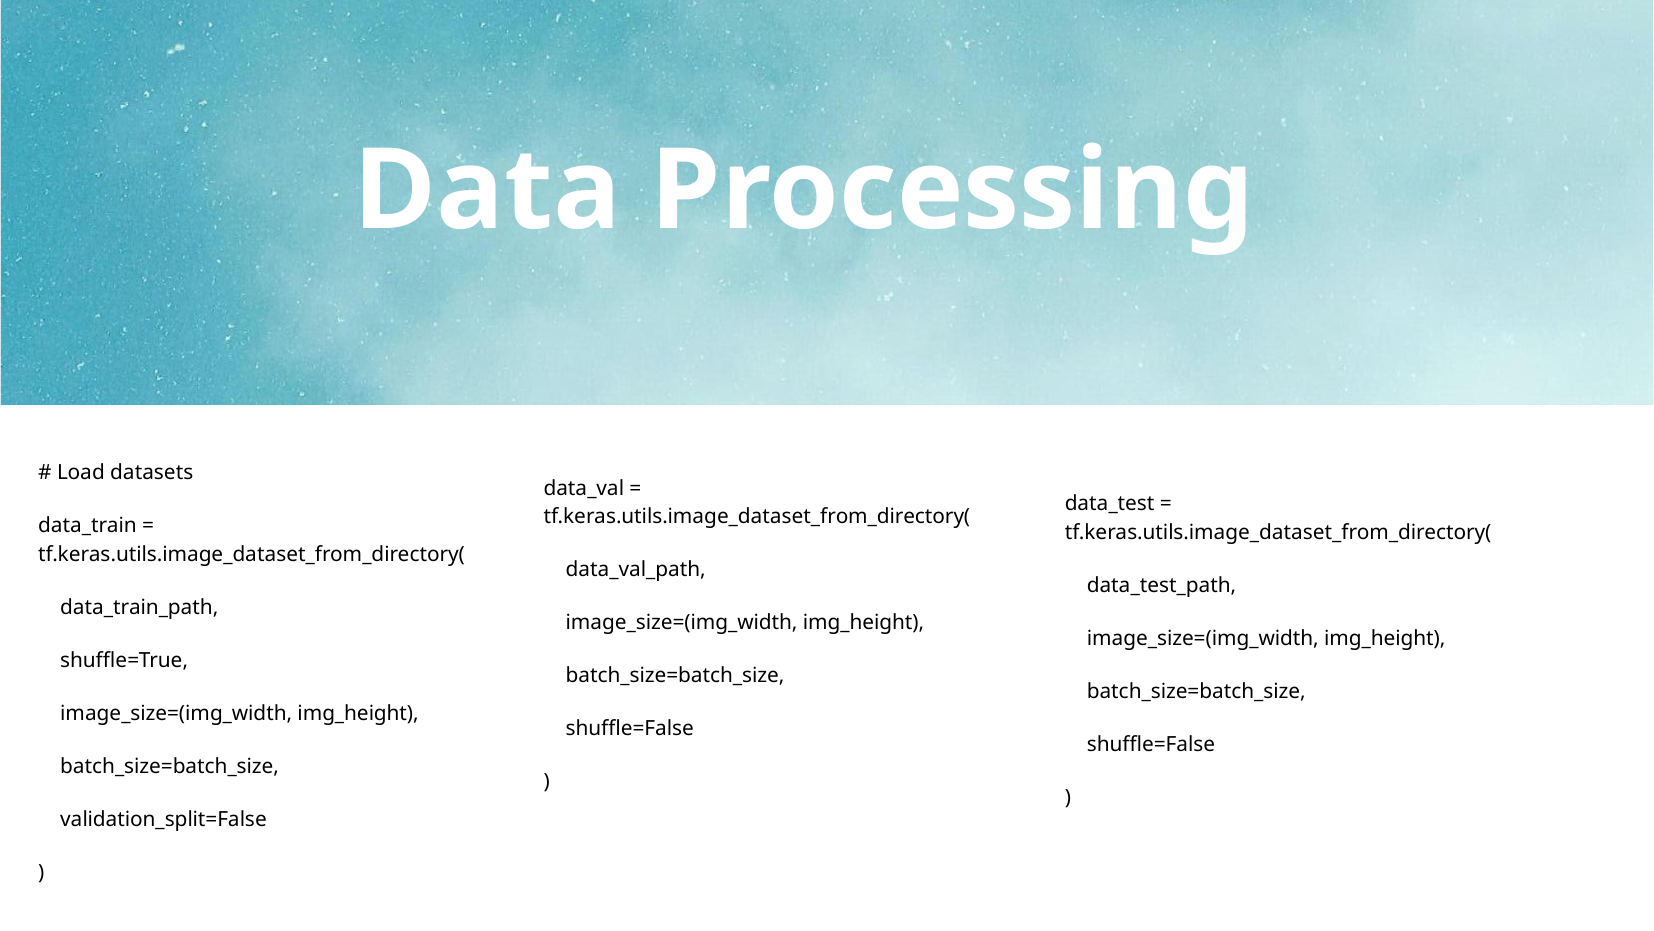

# Data Processing
data_test = tf.keras.utils.image_dataset_from_directory(
    data_test_path,
    image_size=(img_width, img_height),
    batch_size=batch_size,
    shuffle=False
)
data_val = tf.keras.utils.image_dataset_from_directory(
    data_val_path,
    image_size=(img_width, img_height),
    batch_size=batch_size,
    shuffle=False
)
# Load datasets
data_train = tf.keras.utils.image_dataset_from_directory(
    data_train_path,
    shuffle=True,
    image_size=(img_width, img_height),
    batch_size=batch_size,
    validation_split=False
)